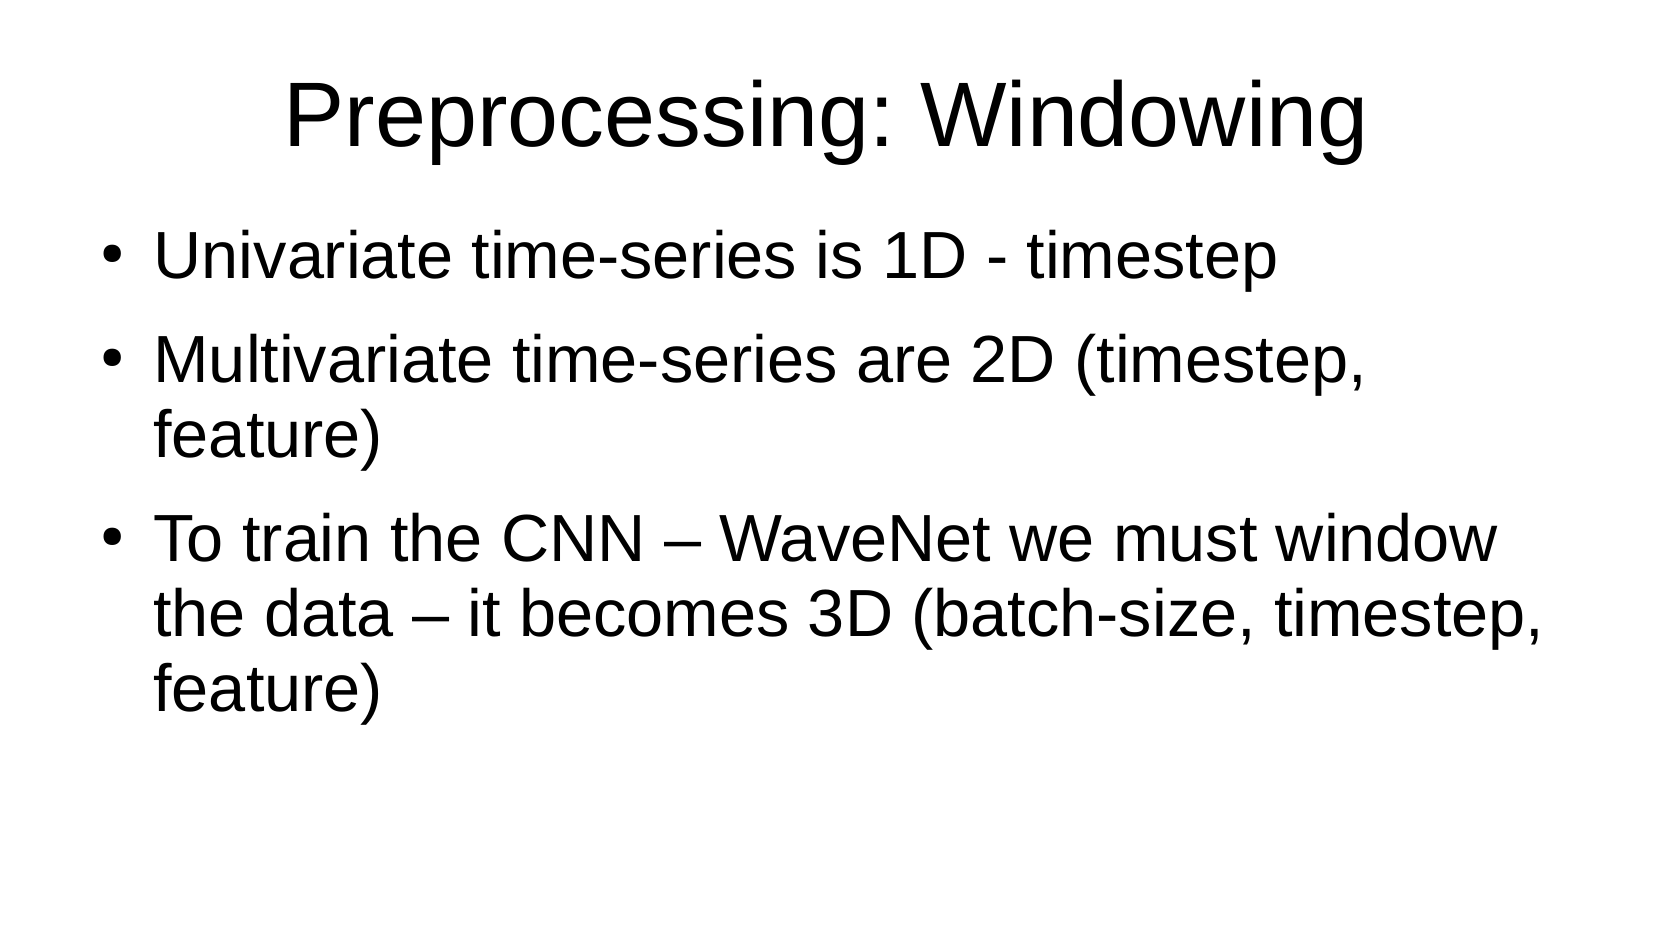

# Preprocessing: Windowing
Univariate time-series is 1D - timestep
Multivariate time-series are 2D (timestep, feature)
To train the CNN – WaveNet we must window the data – it becomes 3D (batch-size, timestep, feature)